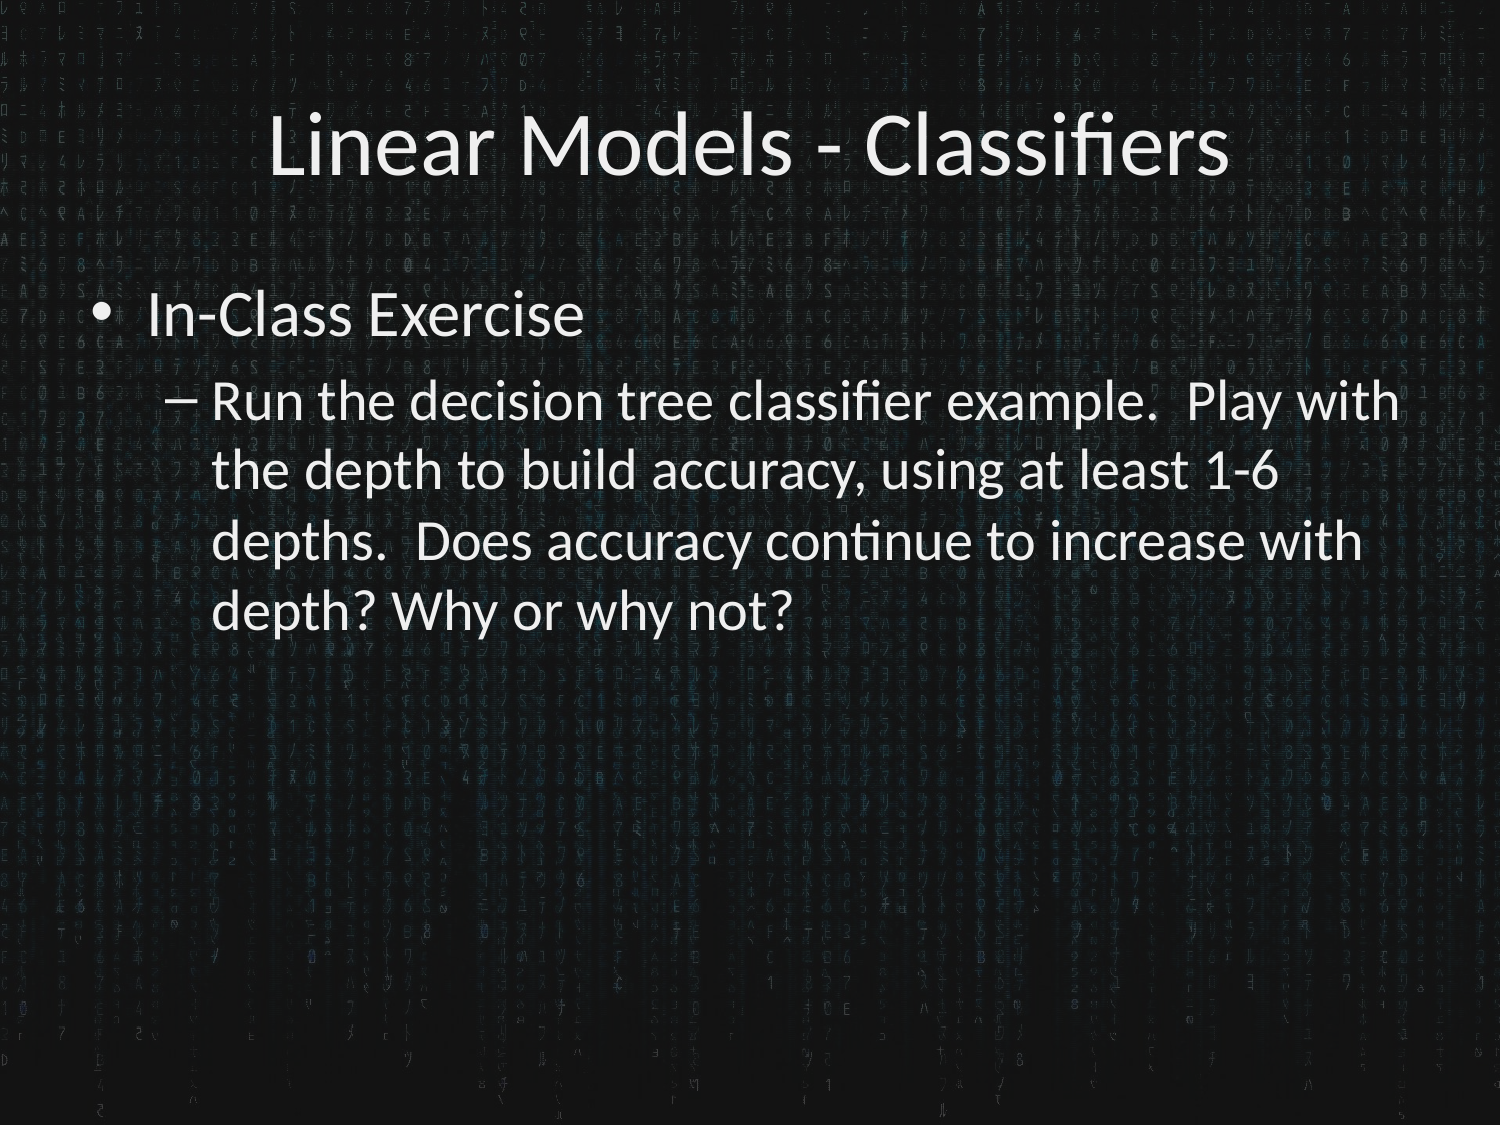

# Linear Models - Classifiers
In-Class Exercise
Run the decision tree classifier example. Play with the depth to build accuracy, using at least 1-6 depths. Does accuracy continue to increase with depth? Why or why not?